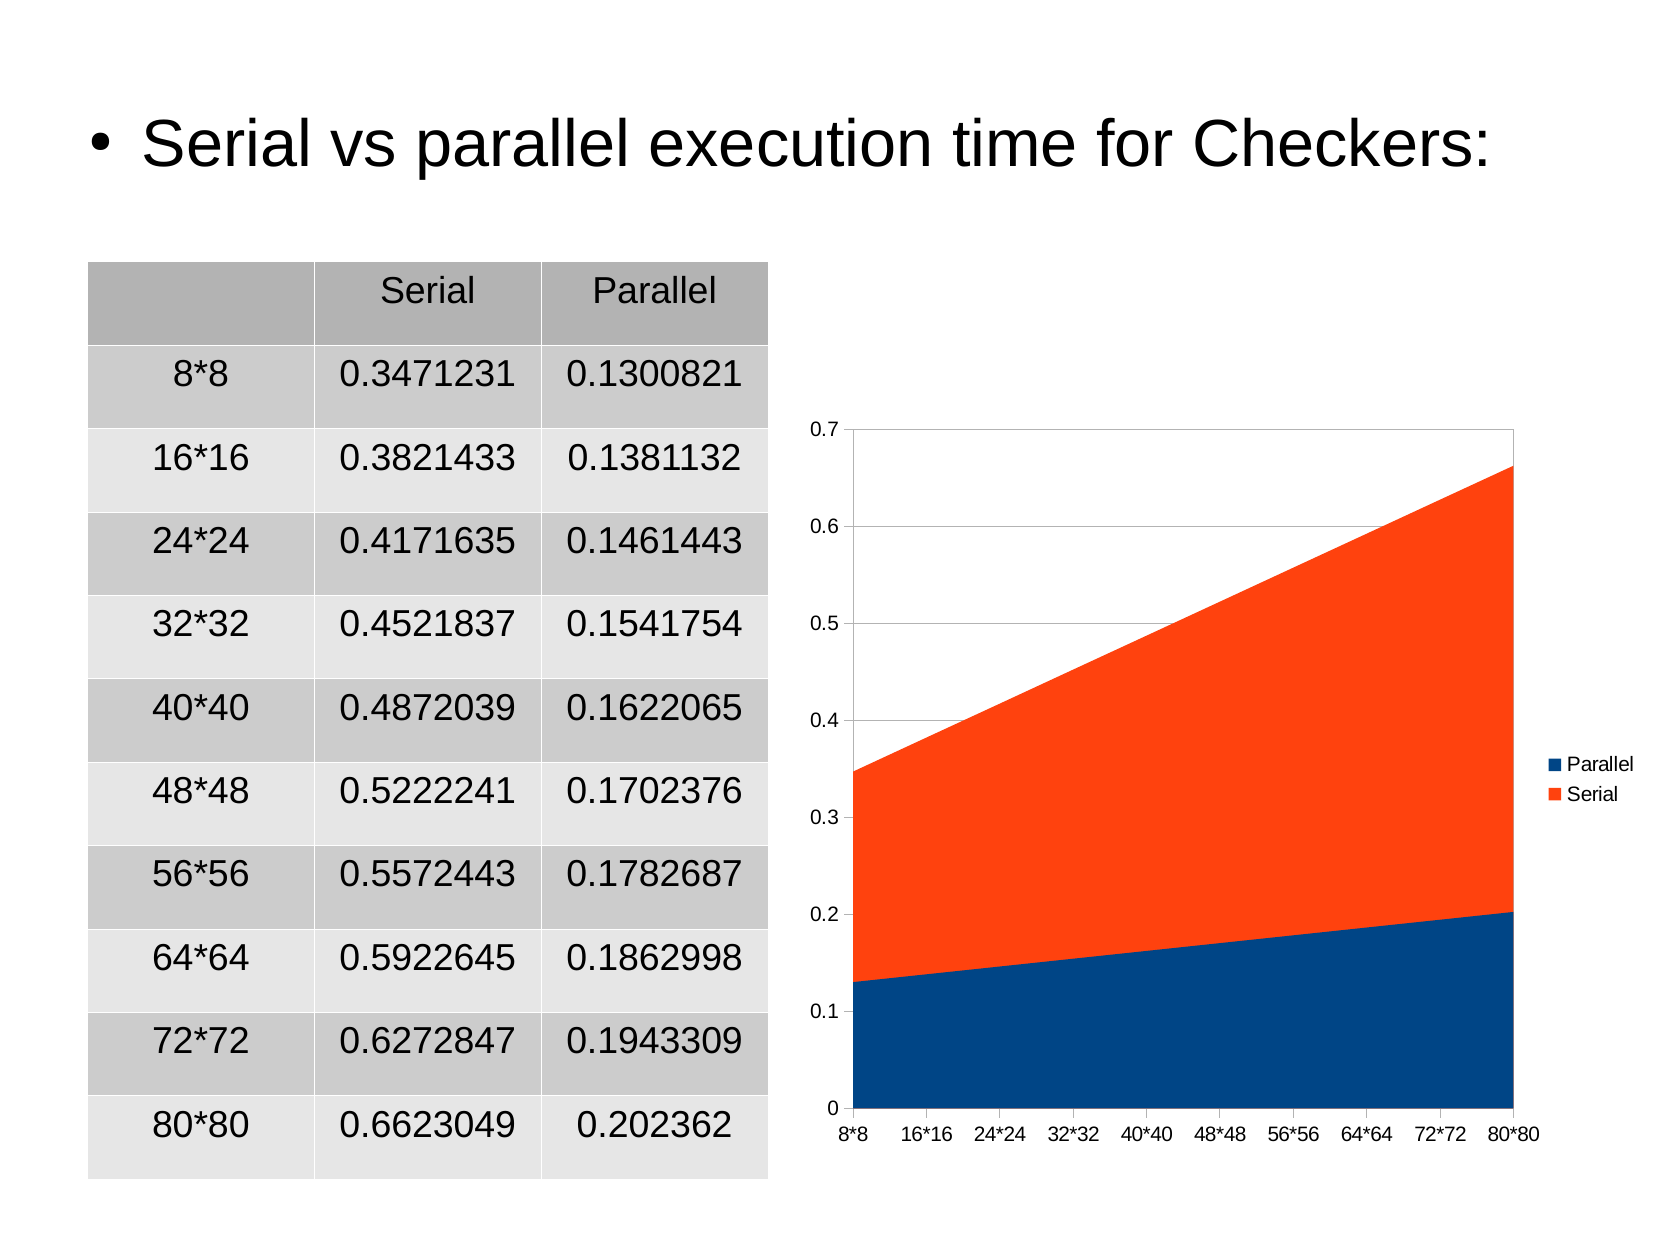

# Serial vs parallel execution time for Checkers:
| | Serial | Parallel |
| --- | --- | --- |
| 8\*8 | 0.3471231 | 0.1300821 |
| 16\*16 | 0.3821433 | 0.1381132 |
| 24\*24 | 0.4171635 | 0.1461443 |
| 32\*32 | 0.4521837 | 0.1541754 |
| 40\*40 | 0.4872039 | 0.1622065 |
| 48\*48 | 0.5222241 | 0.1702376 |
| 56\*56 | 0.5572443 | 0.1782687 |
| 64\*64 | 0.5922645 | 0.1862998 |
| 72\*72 | 0.6272847 | 0.1943309 |
| 80\*80 | 0.6623049 | 0.202362 |
### Chart
| Category | Parallel | Serial |
|---|---|---|
| 8*8 | 0.1300821 | 0.3471231 |
| 16*16 | 0.1381132 | 0.3821433 |
| 24*24 | 0.1461443 | 0.4171635 |
| 32*32 | 0.1541754 | 0.4521837 |
| 40*40 | 0.1622065 | 0.4872039 |
| 48*48 | 0.1702376 | 0.5222241 |
| 56*56 | 0.1782687 | 0.5572443 |
| 64*64 | 0.1862998 | 0.5922645 |
| 72*72 | 0.1943309 | 0.6272847 |
| 80*80 | 0.202362 | 0.6623049 |